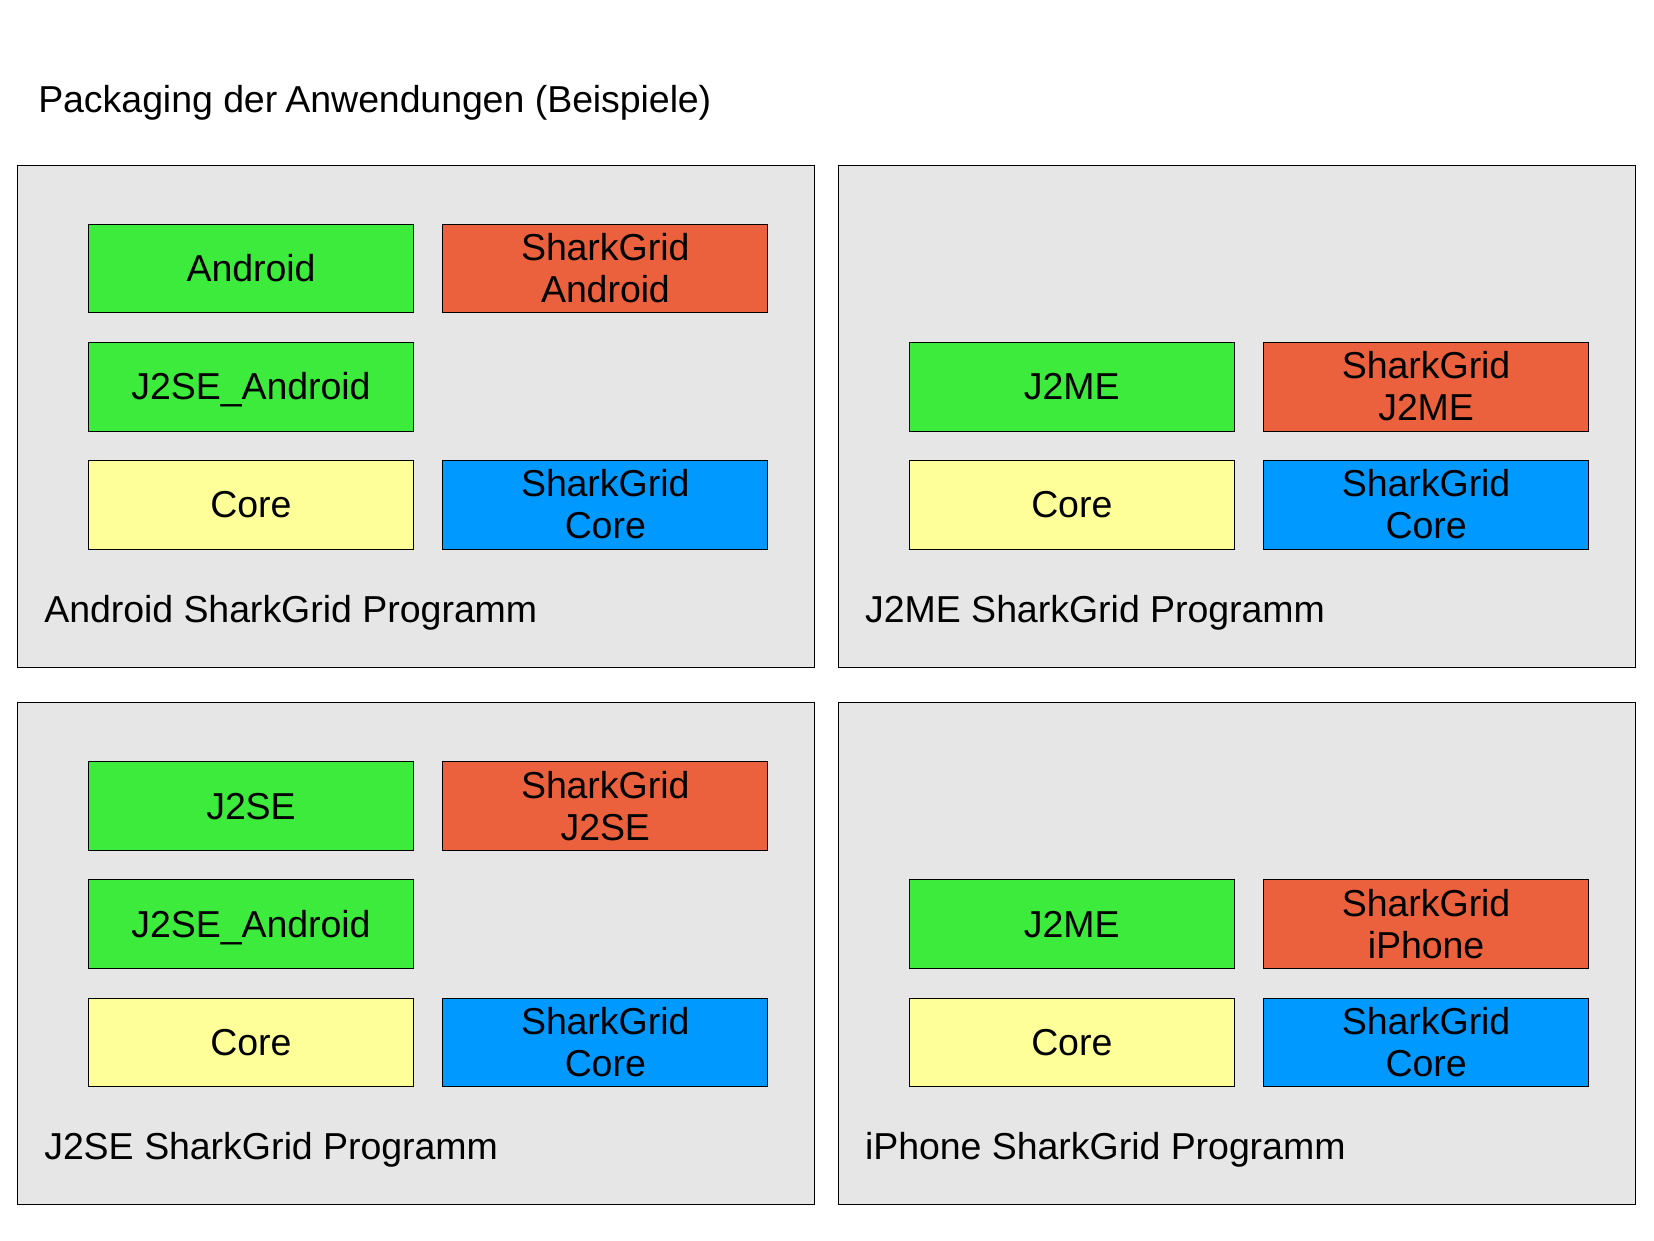

Packaging der Anwendungen (Beispiele)
Android
SharkGrid
Android
J2SE_Android
J2ME
SharkGrid
J2ME
Core
SharkGrid
Core
Core
SharkGrid
Core
Android SharkGrid Programm
J2ME SharkGrid Programm
J2SE
SharkGrid
J2SE
J2SE_Android
J2ME
SharkGrid
iPhone
Core
SharkGrid
Core
Core
SharkGrid
Core
J2SE SharkGrid Programm
iPhone SharkGrid Programm